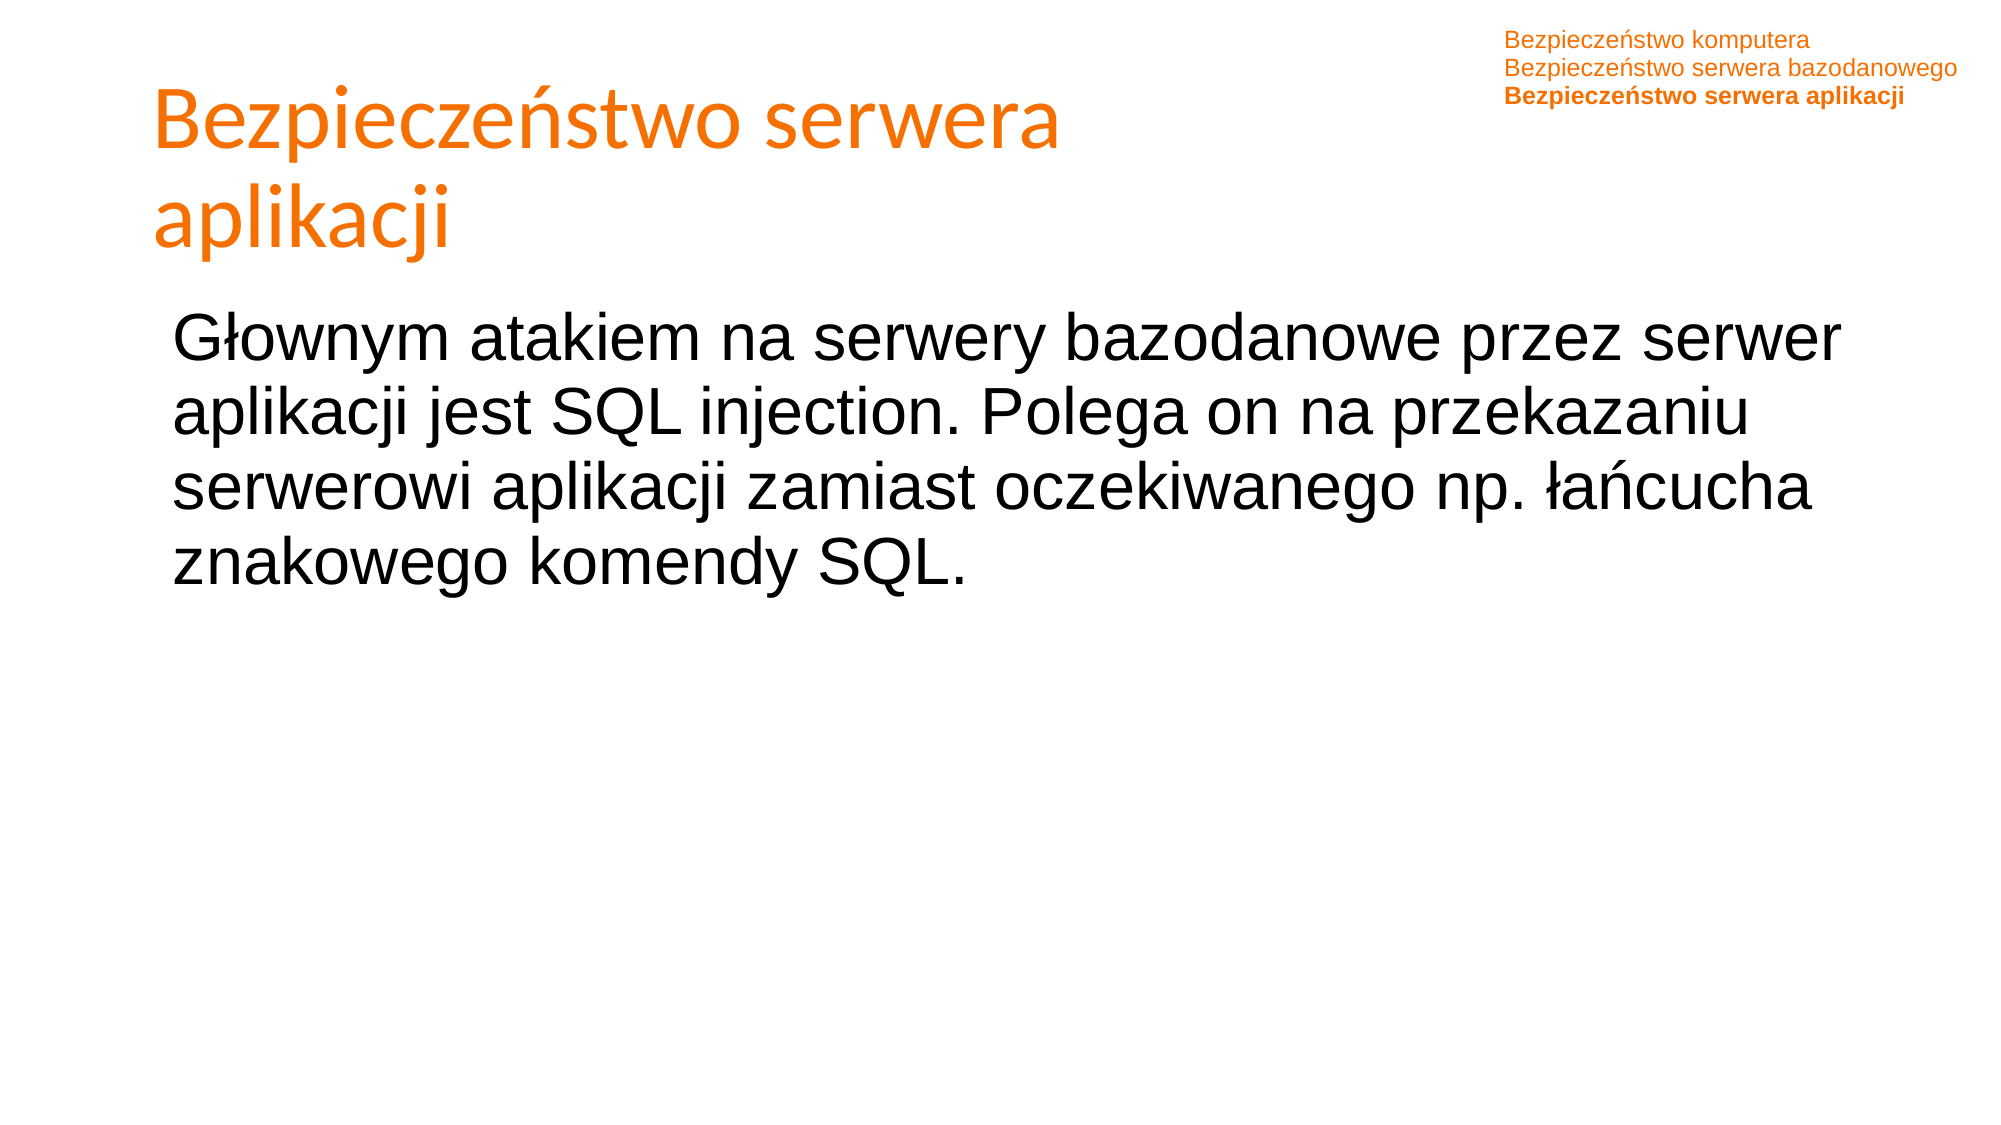

Bezpieczeństwo komputera
Bezpieczeństwo serwera bazodanowego
Bezpieczeństwo serwera aplikacji
# Bezpieczeństwo serwera aplikacji
Głownym atakiem na serwery bazodanowe przez serwer aplikacji jest SQL injection. Polega on na przekazaniu serwerowi aplikacji zamiast oczekiwanego np. łańcucha znakowego komendy SQL.